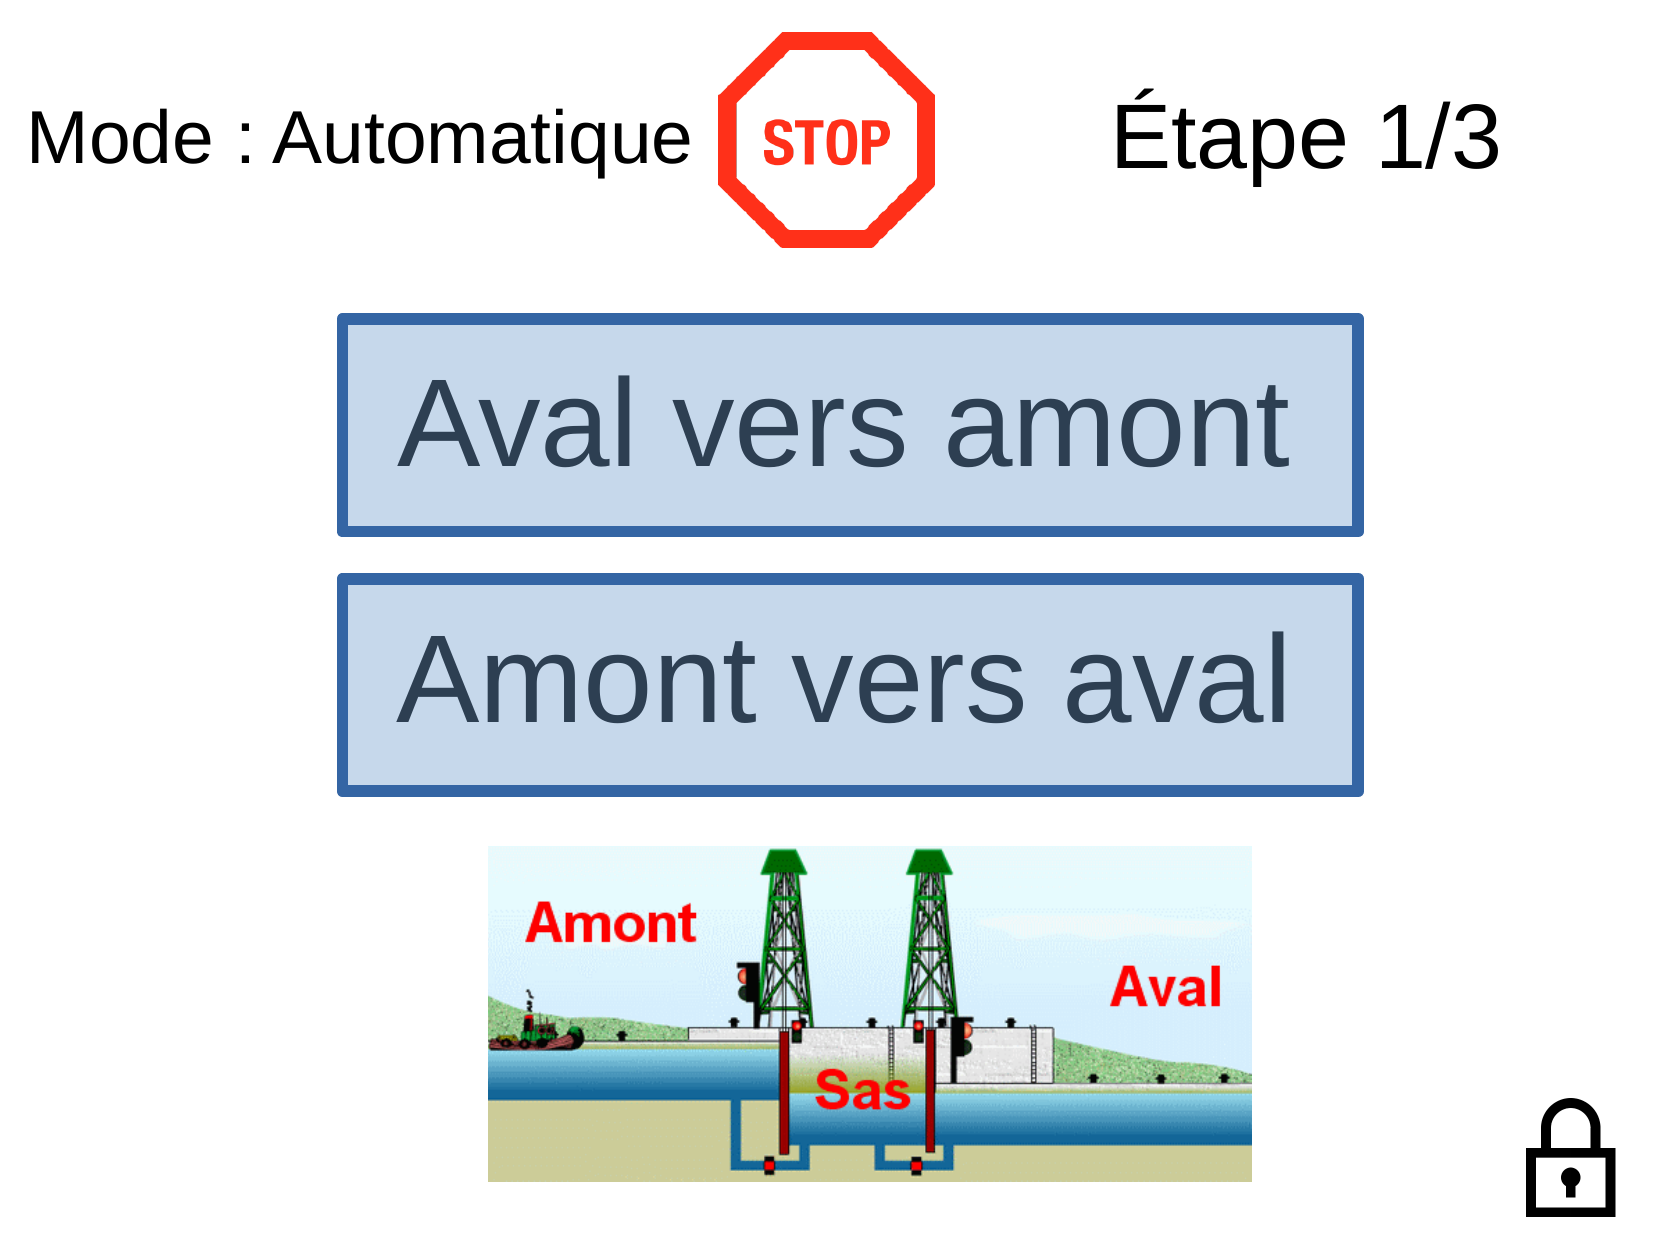

Étape 1/3
Mode : Automatique
Aval vers amont
Amont vers aval